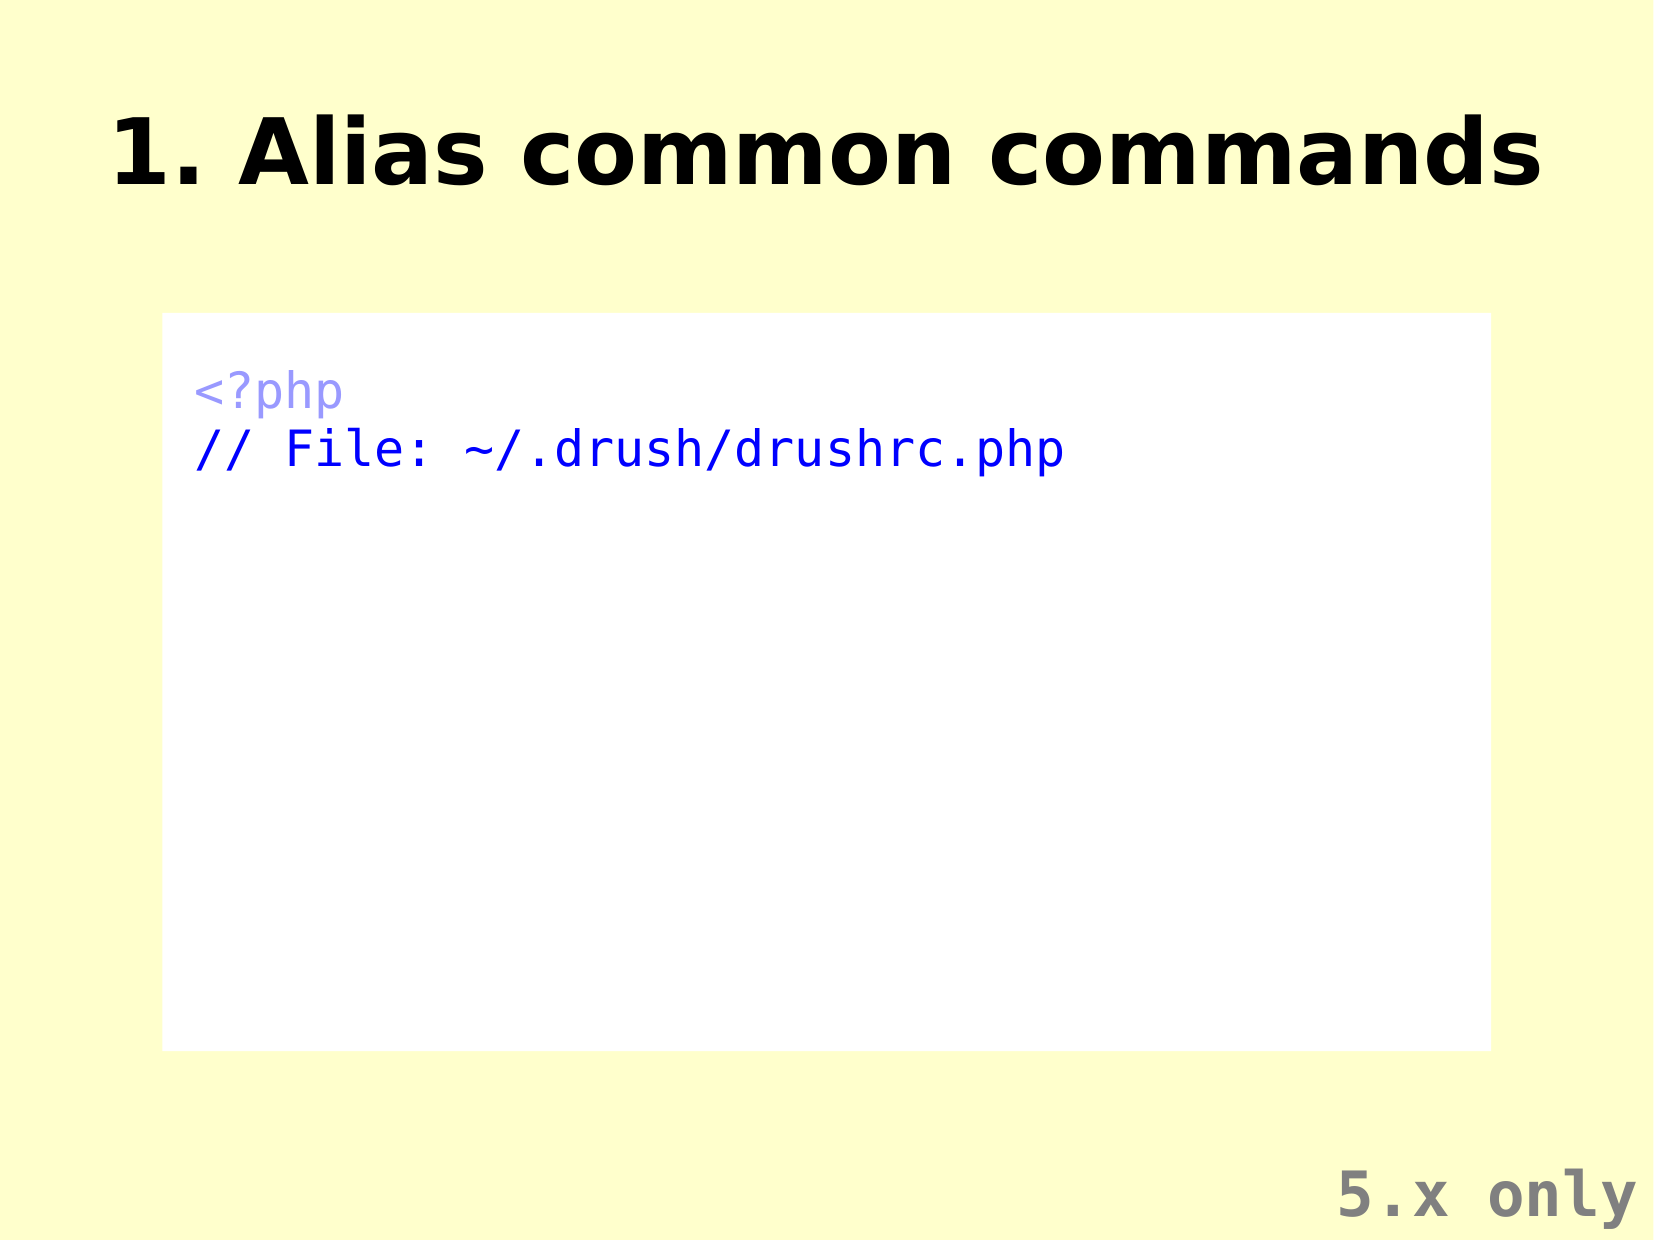

# 1. Alias common commands
<?php
// File: ~/.drush/drushrc.php
$options['shell-aliases'] = array(
 'css-off' => 'vset -y preprocess_css 0',
 'css-on' => 'vset -y preprocess_css 1',
 'uptime' => '!uptime',
 'apache-restart' =>
 '!sudo service apache2 restart',
 'mysql-restart' =>
 '!sudo /etc/init.d/mysql restart',
);
5.x only